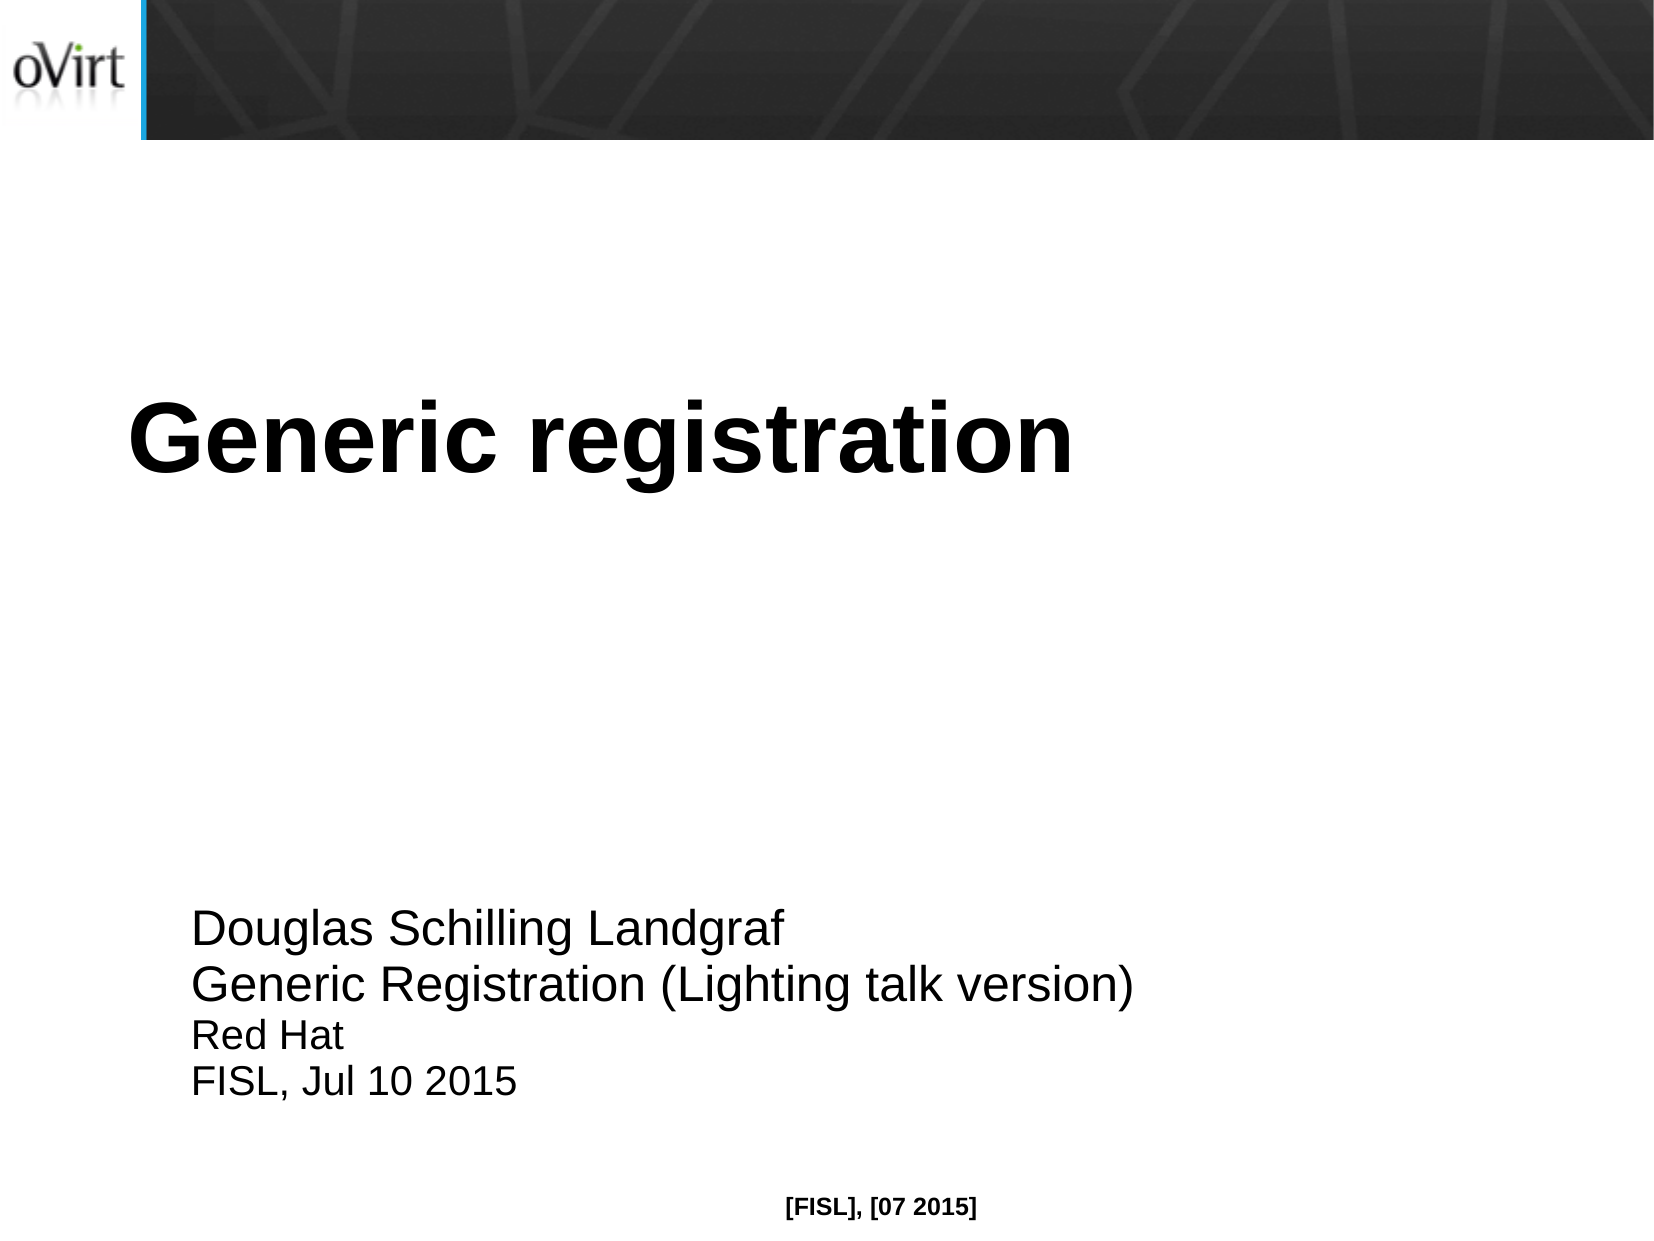

Generic registration
Douglas Schilling Landgraf
Generic Registration (Lighting talk version)
Red Hat
FISL, Jul 10 2015